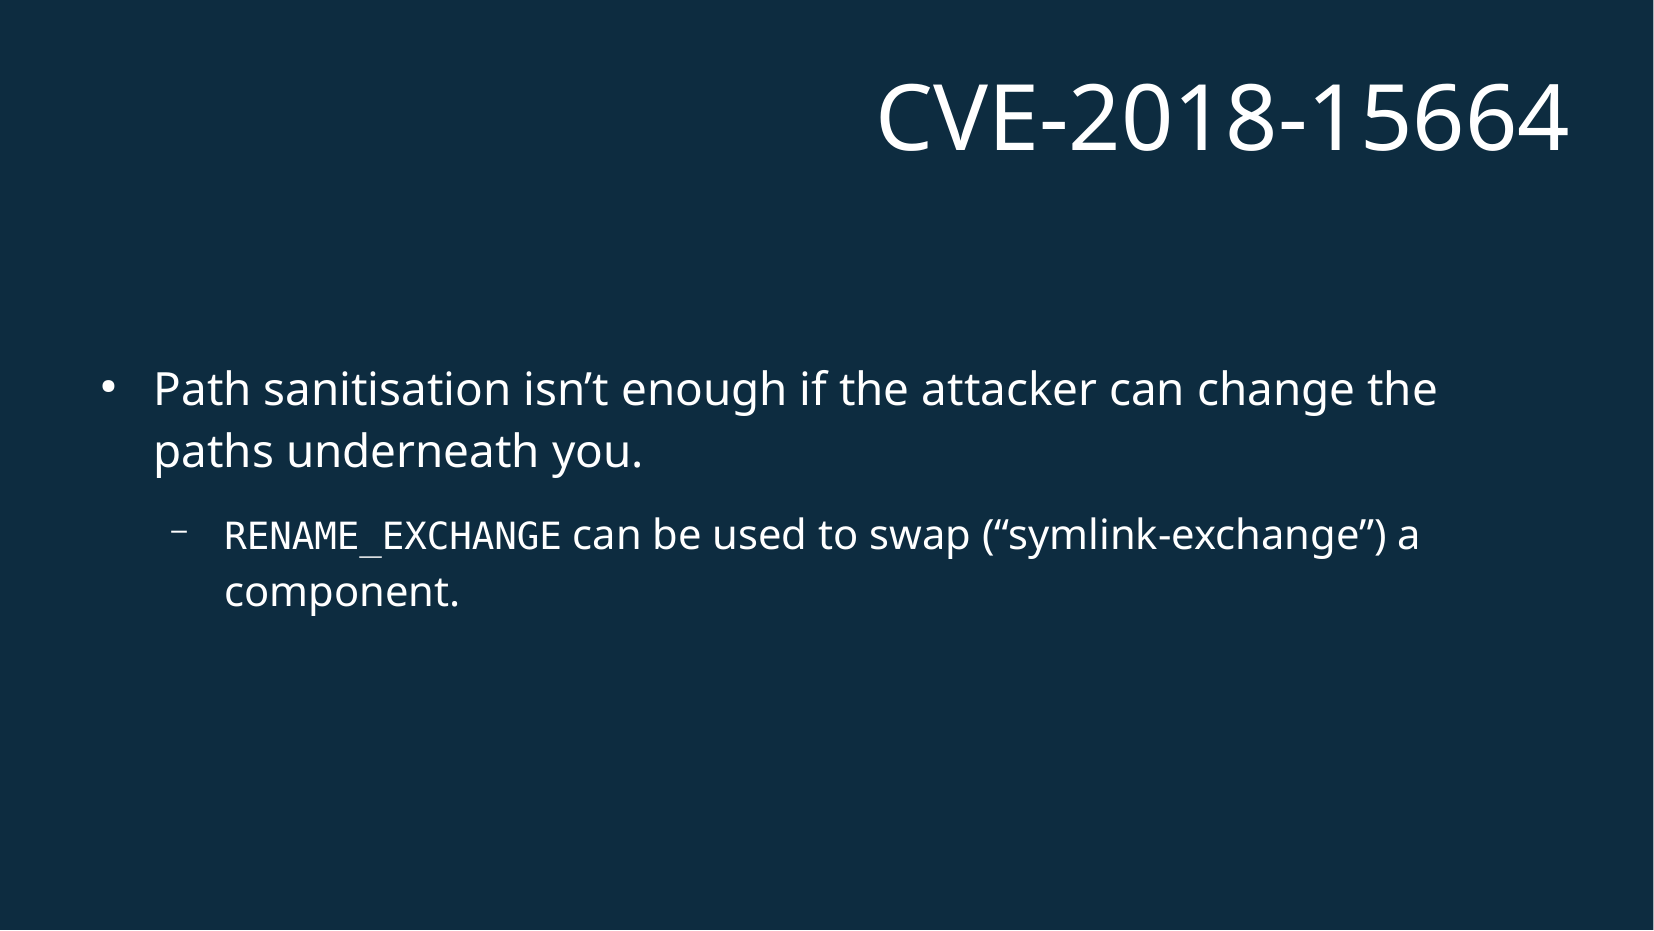

# CVE-2018-15664
Path sanitisation isn’t enough if the attacker can change the paths underneath you.
RENAME_EXCHANGE can be used to swap (“symlink-exchange”) a component.